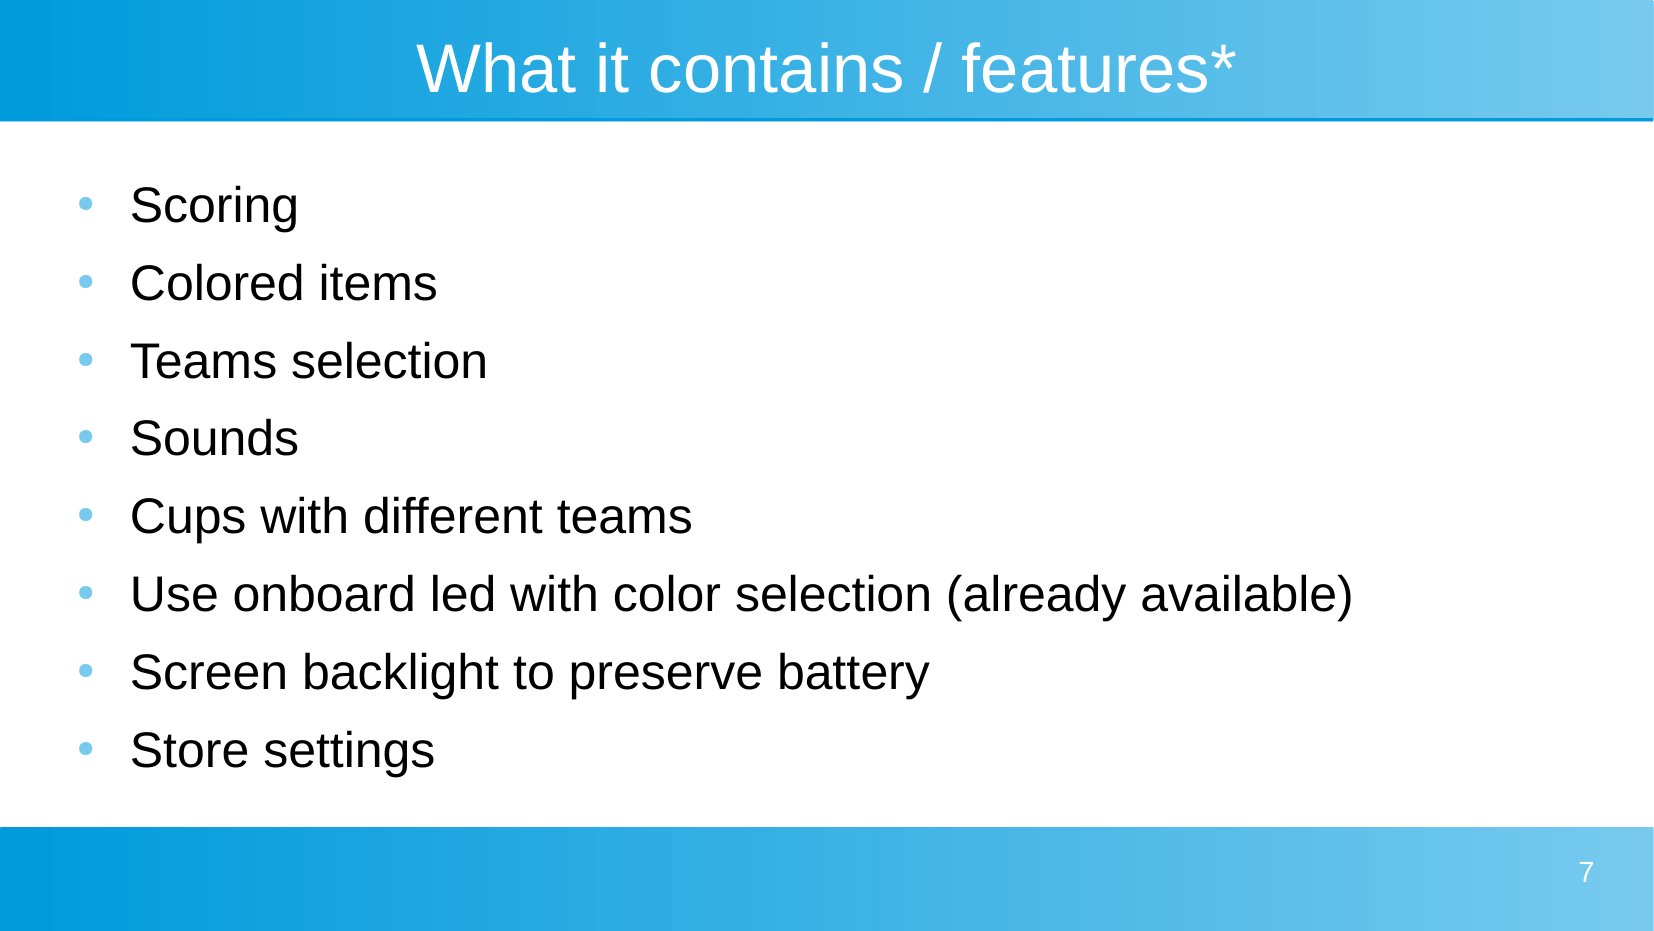

# What it contains / features*
Scoring
Colored items
Teams selection
Sounds
Cups with different teams
Use onboard led with color selection (already available)
Screen backlight to preserve battery
Store settings
7